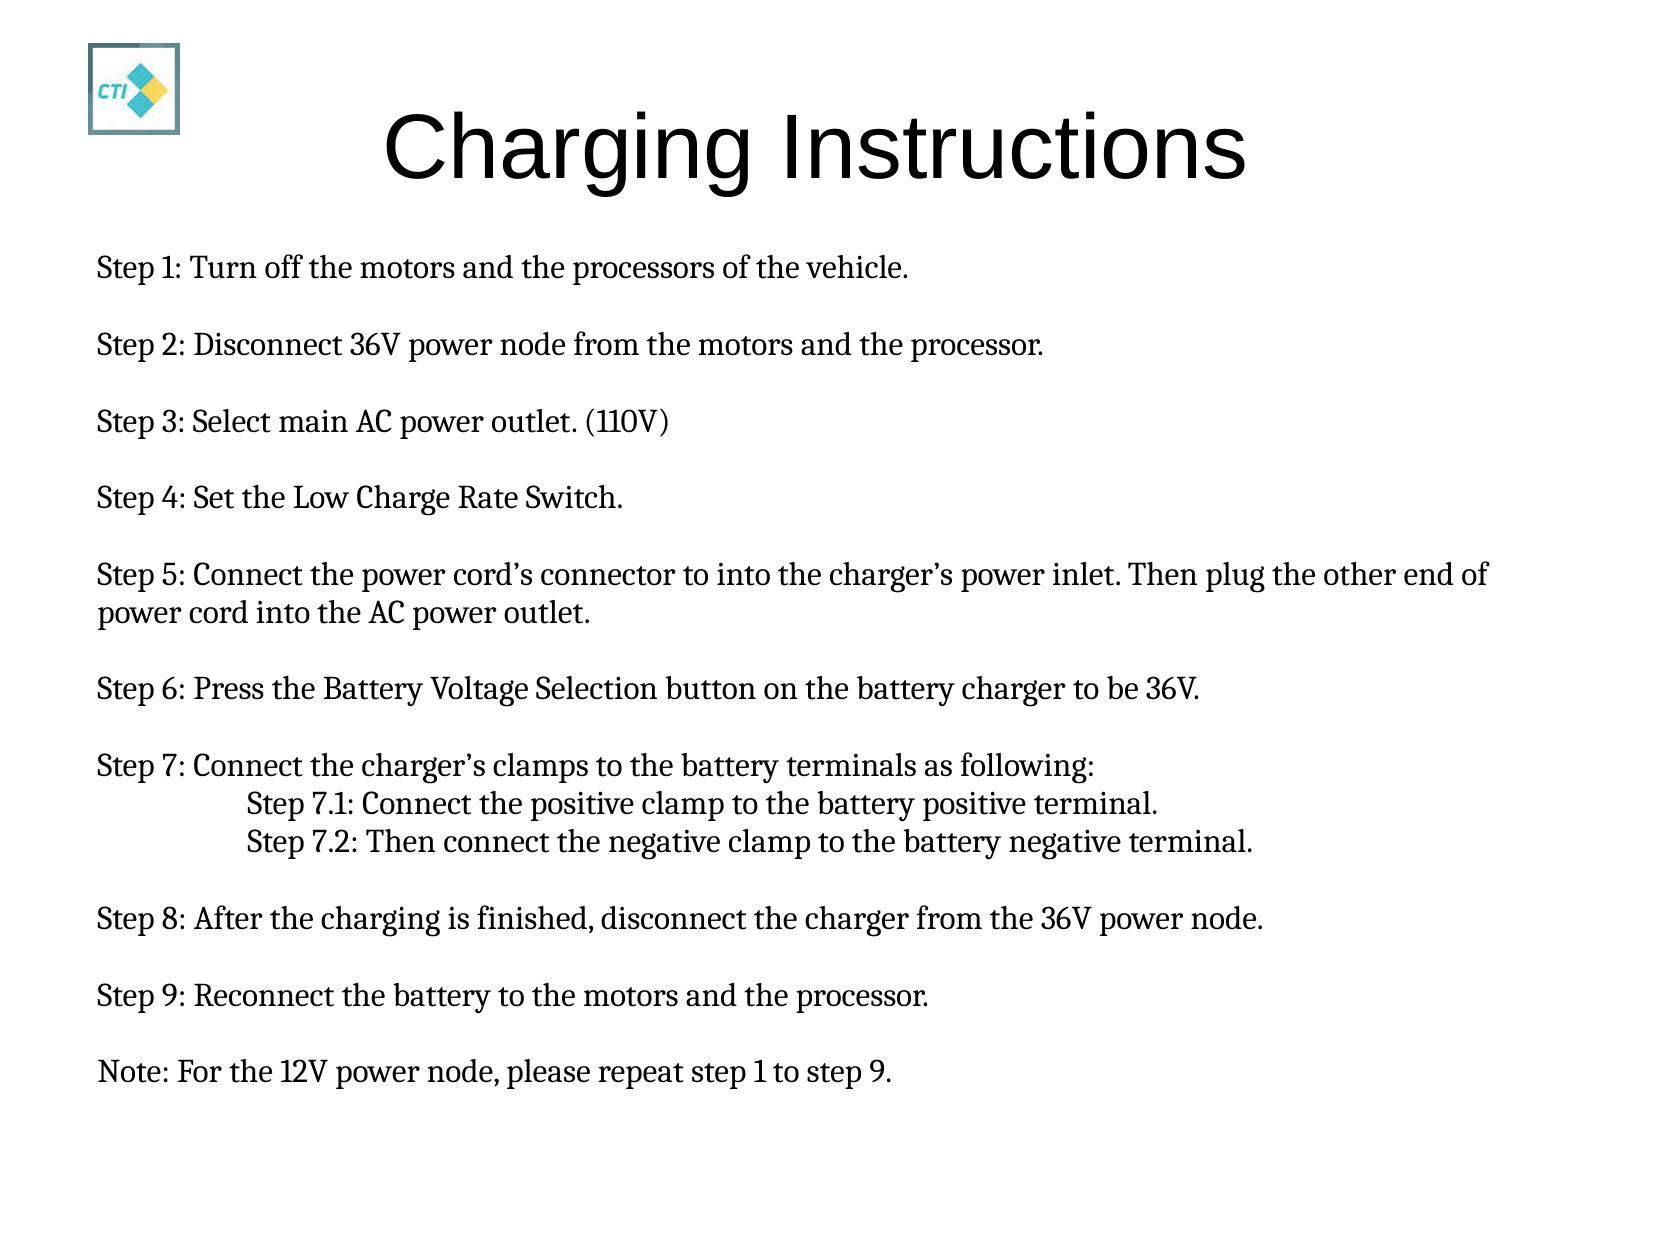

# Charging Instructions
Step 1: Turn off the motors and the processors of the vehicle.
Step 2: Disconnect 36V power node from the motors and the processor.
Step 3: Select main AC power outlet. (110V)
Step 4: Set the Low Charge Rate Switch.
Step 5: Connect the power cord’s connector to into the charger’s power inlet. Then plug the other end of power cord into the AC power outlet.
Step 6: Press the Battery Voltage Selection button on the battery charger to be 36V.
Step 7: Connect the charger’s clamps to the battery terminals as following:
		Step 7.1: Connect the positive clamp to the battery positive terminal.
		Step 7.2: Then connect the negative clamp to the battery negative terminal.
Step 8: After the charging is finished, disconnect the charger from the 36V power node.
Step 9: Reconnect the battery to the motors and the processor.
Note: For the 12V power node, please repeat step 1 to step 9.